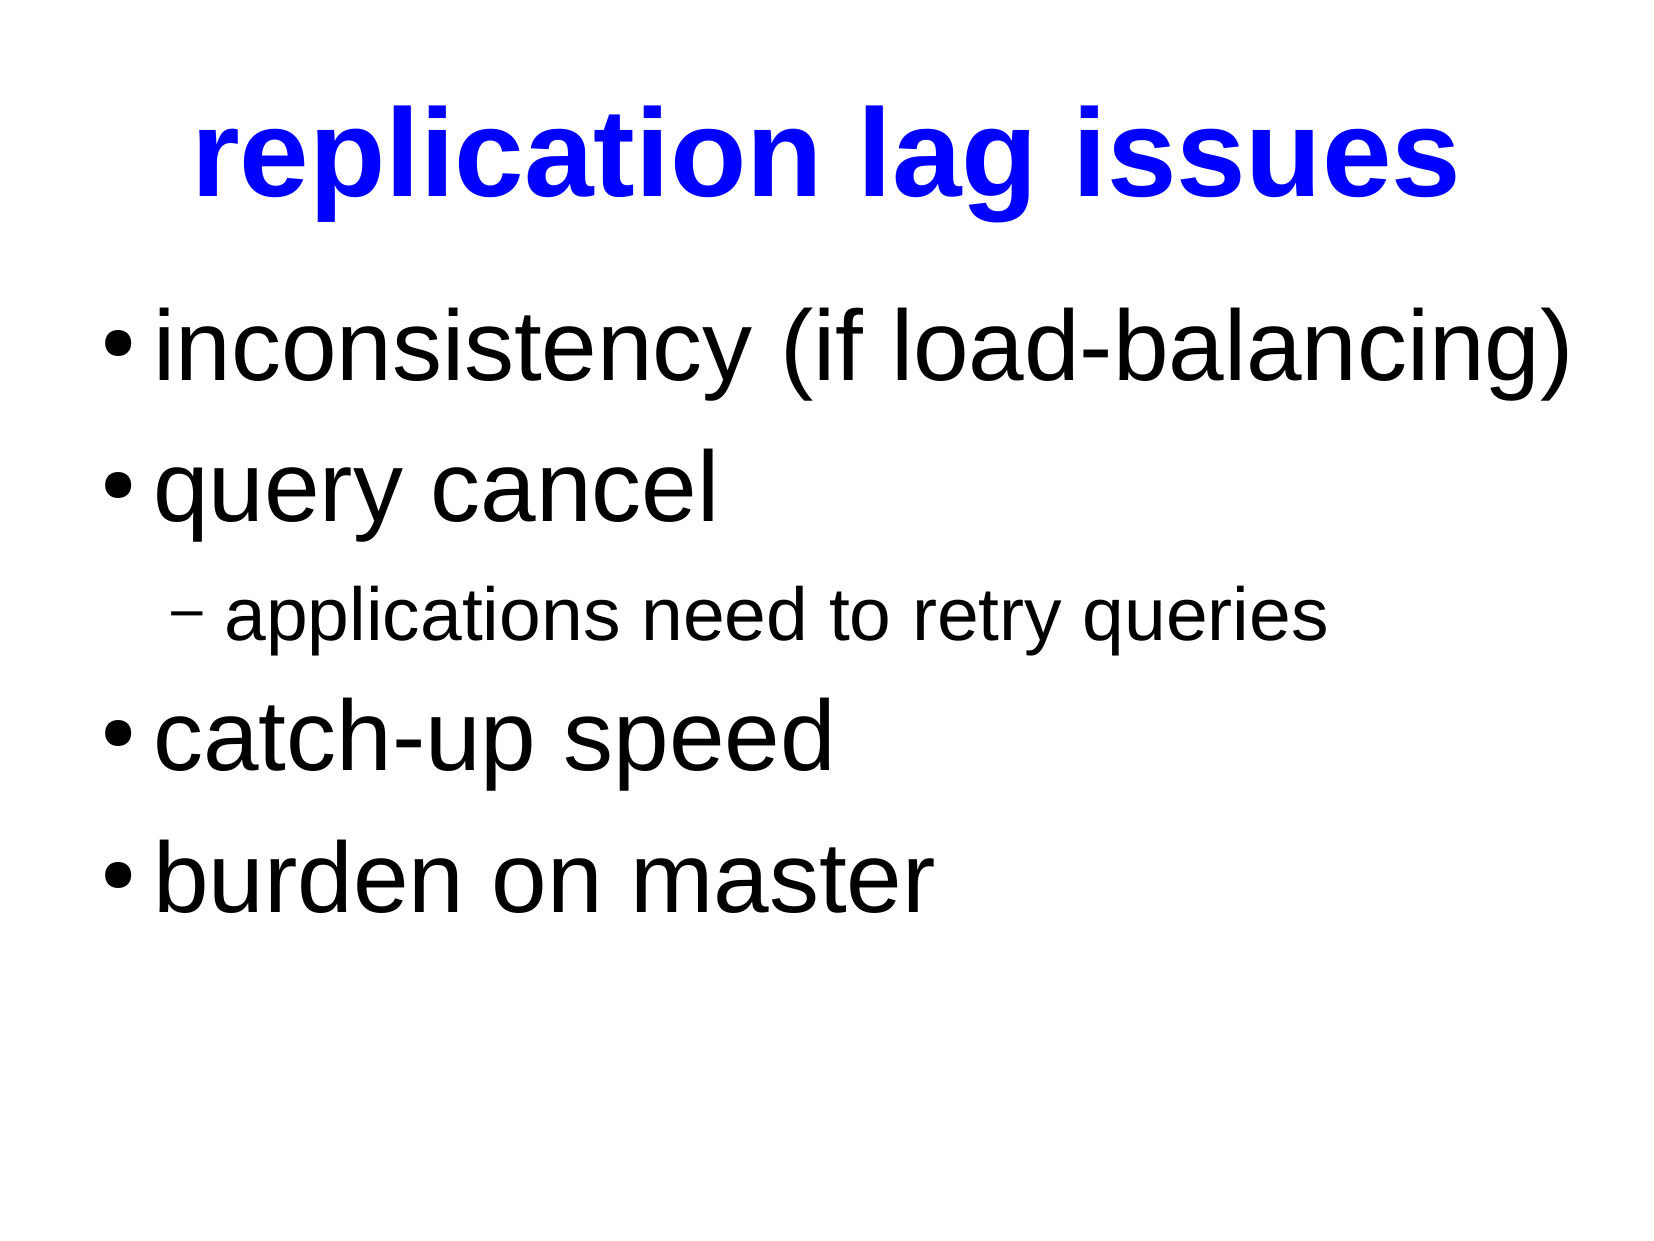

# replication lag issues
inconsistency (if load-balancing)
query cancel
applications need to retry queries
catch-up speed
burden on master